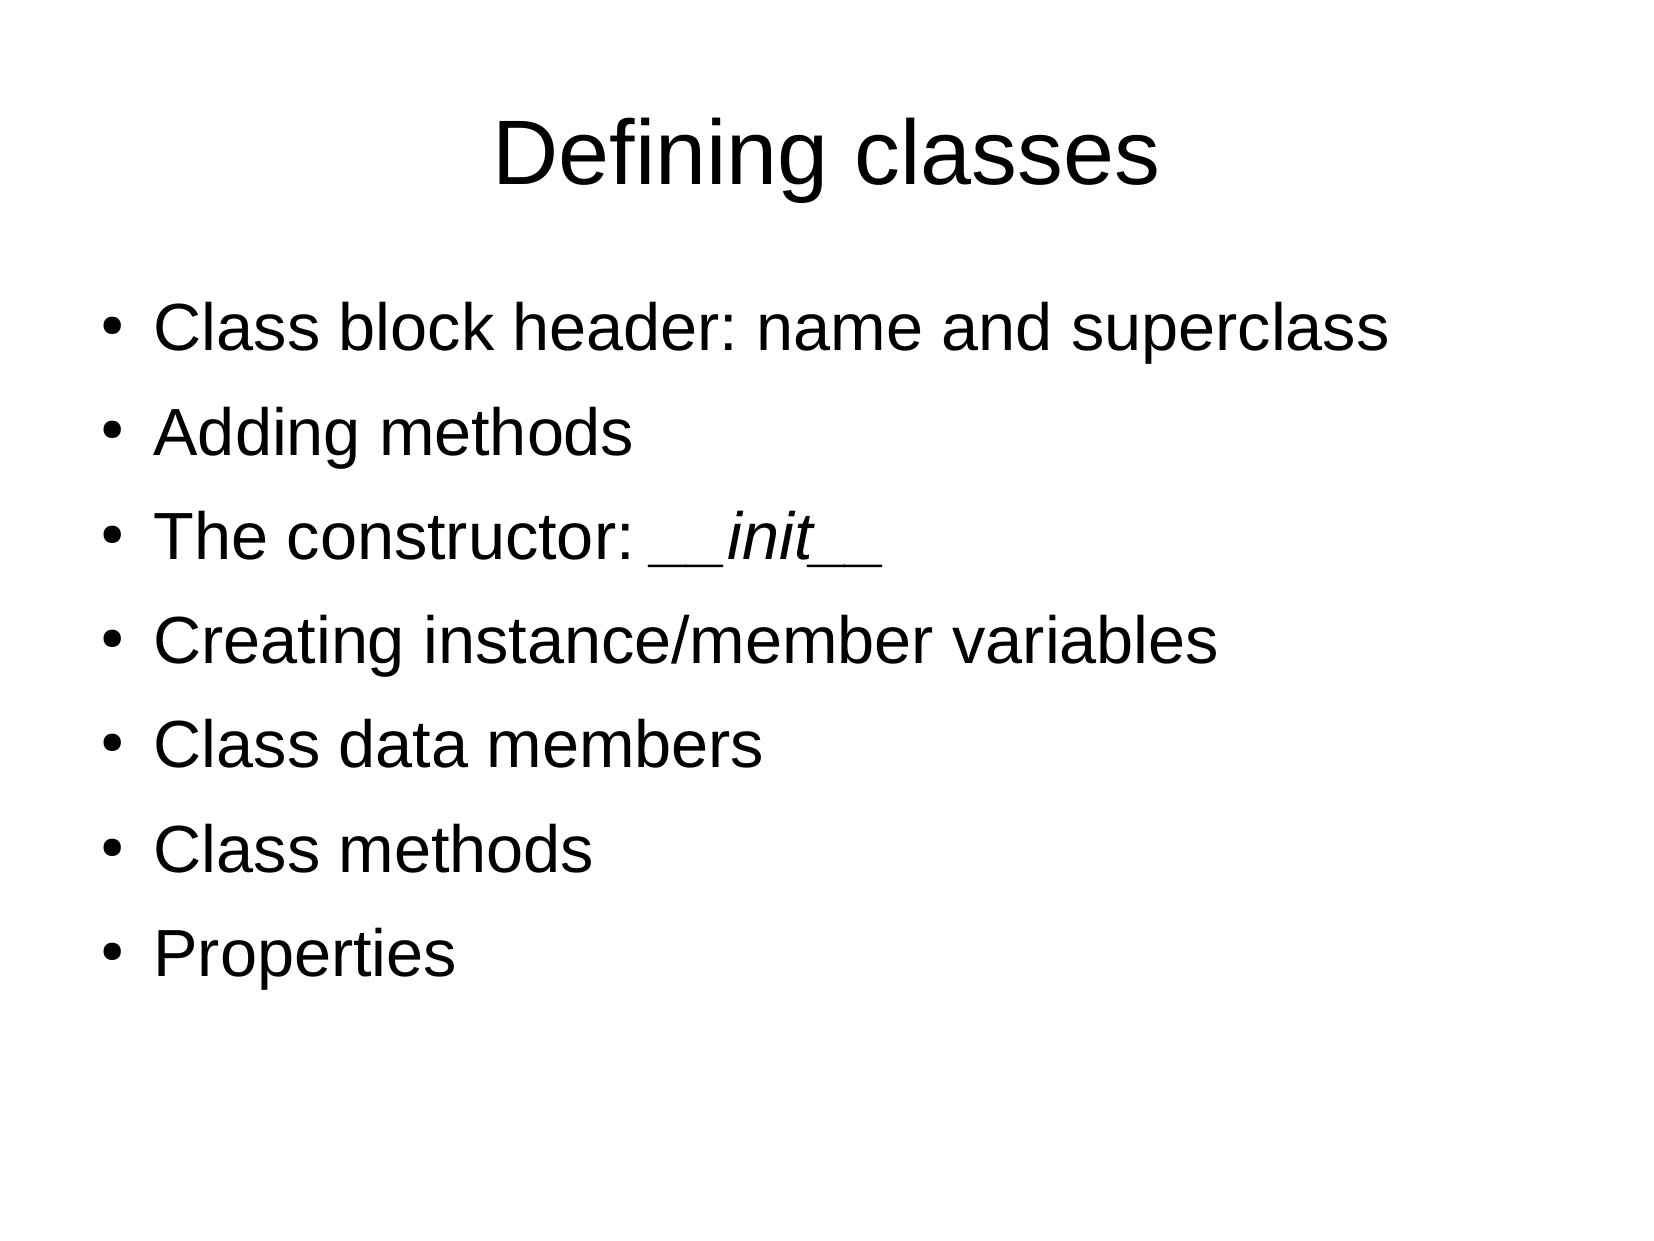

# Defining classes
Class block header: name and superclass
Adding methods
The constructor: __init__
Creating instance/member variables
Class data members
Class methods
Properties